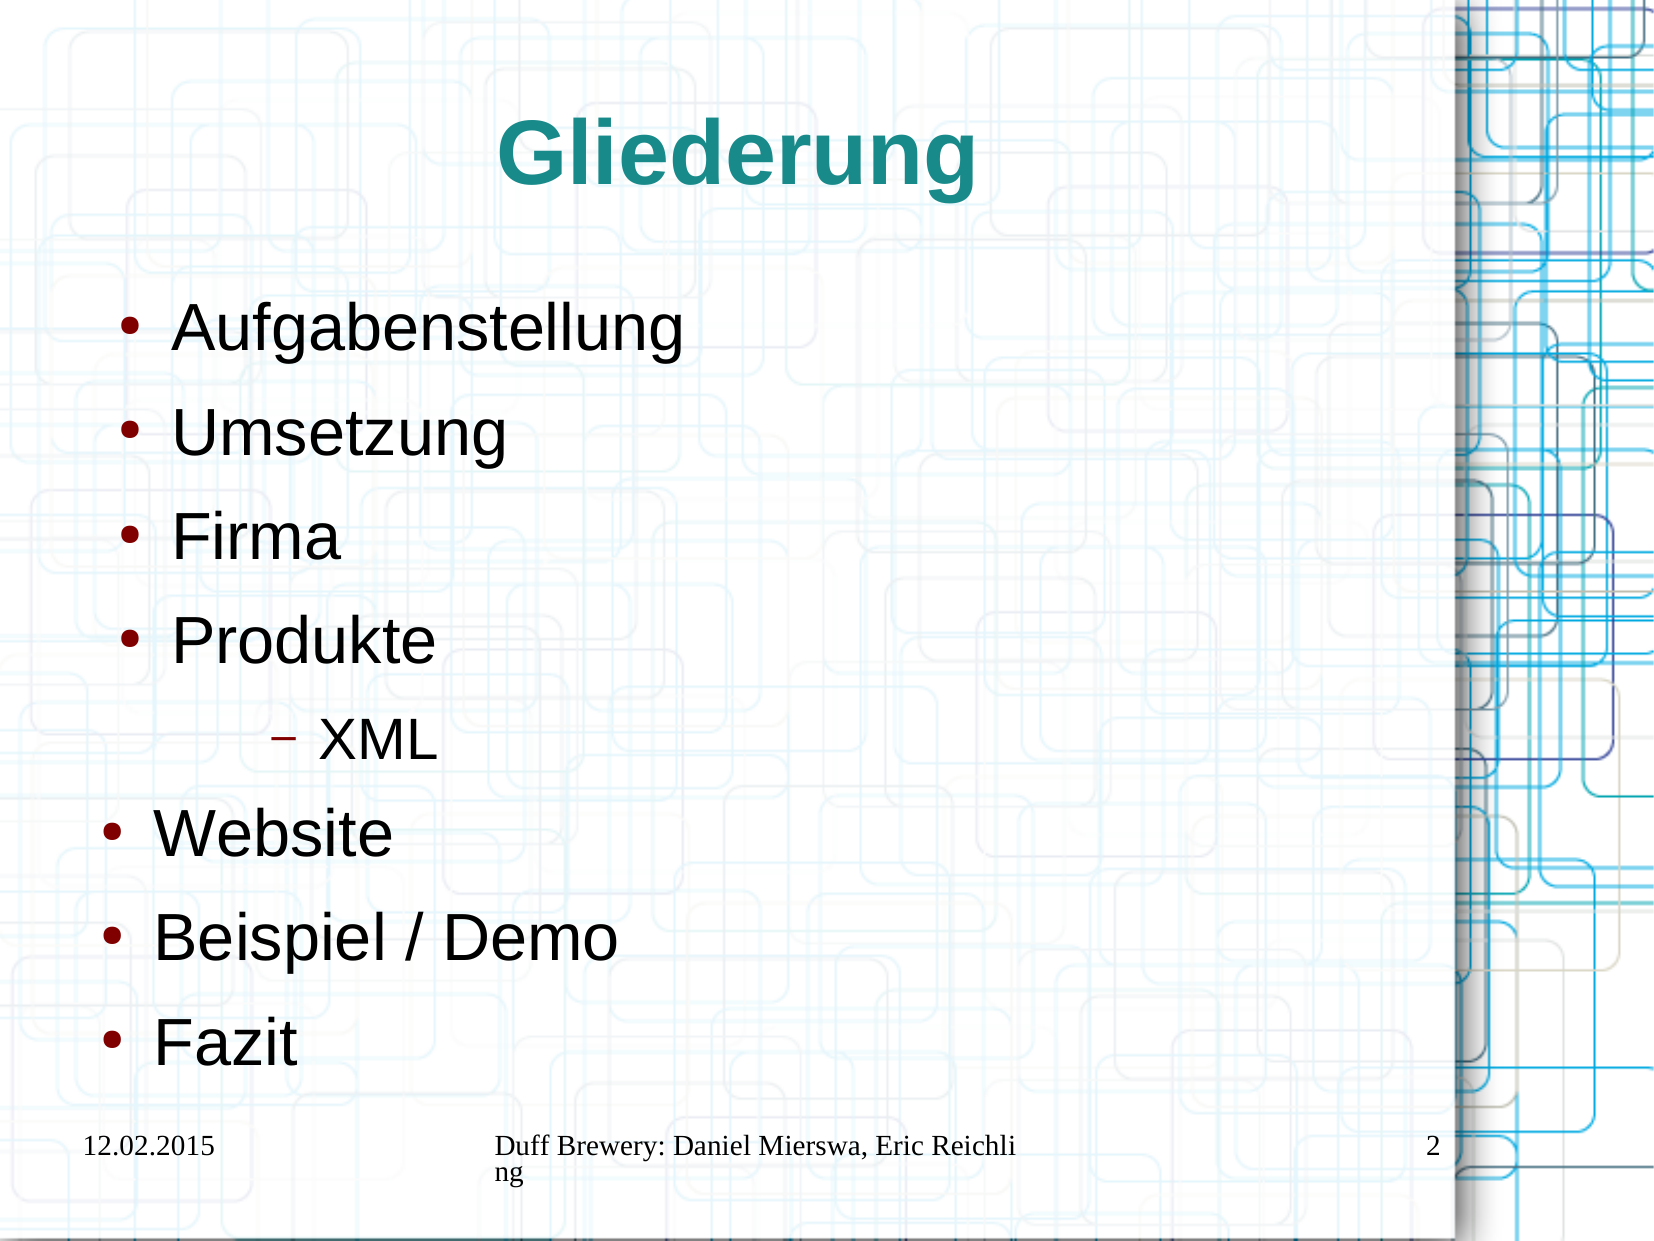

# Gliederung
Aufgabenstellung
Umsetzung
Firma
Produkte
XML
Website
Beispiel / Demo
Fazit
12.02.2015
Duff Brewery: Daniel Mierswa, Eric Reichling
2